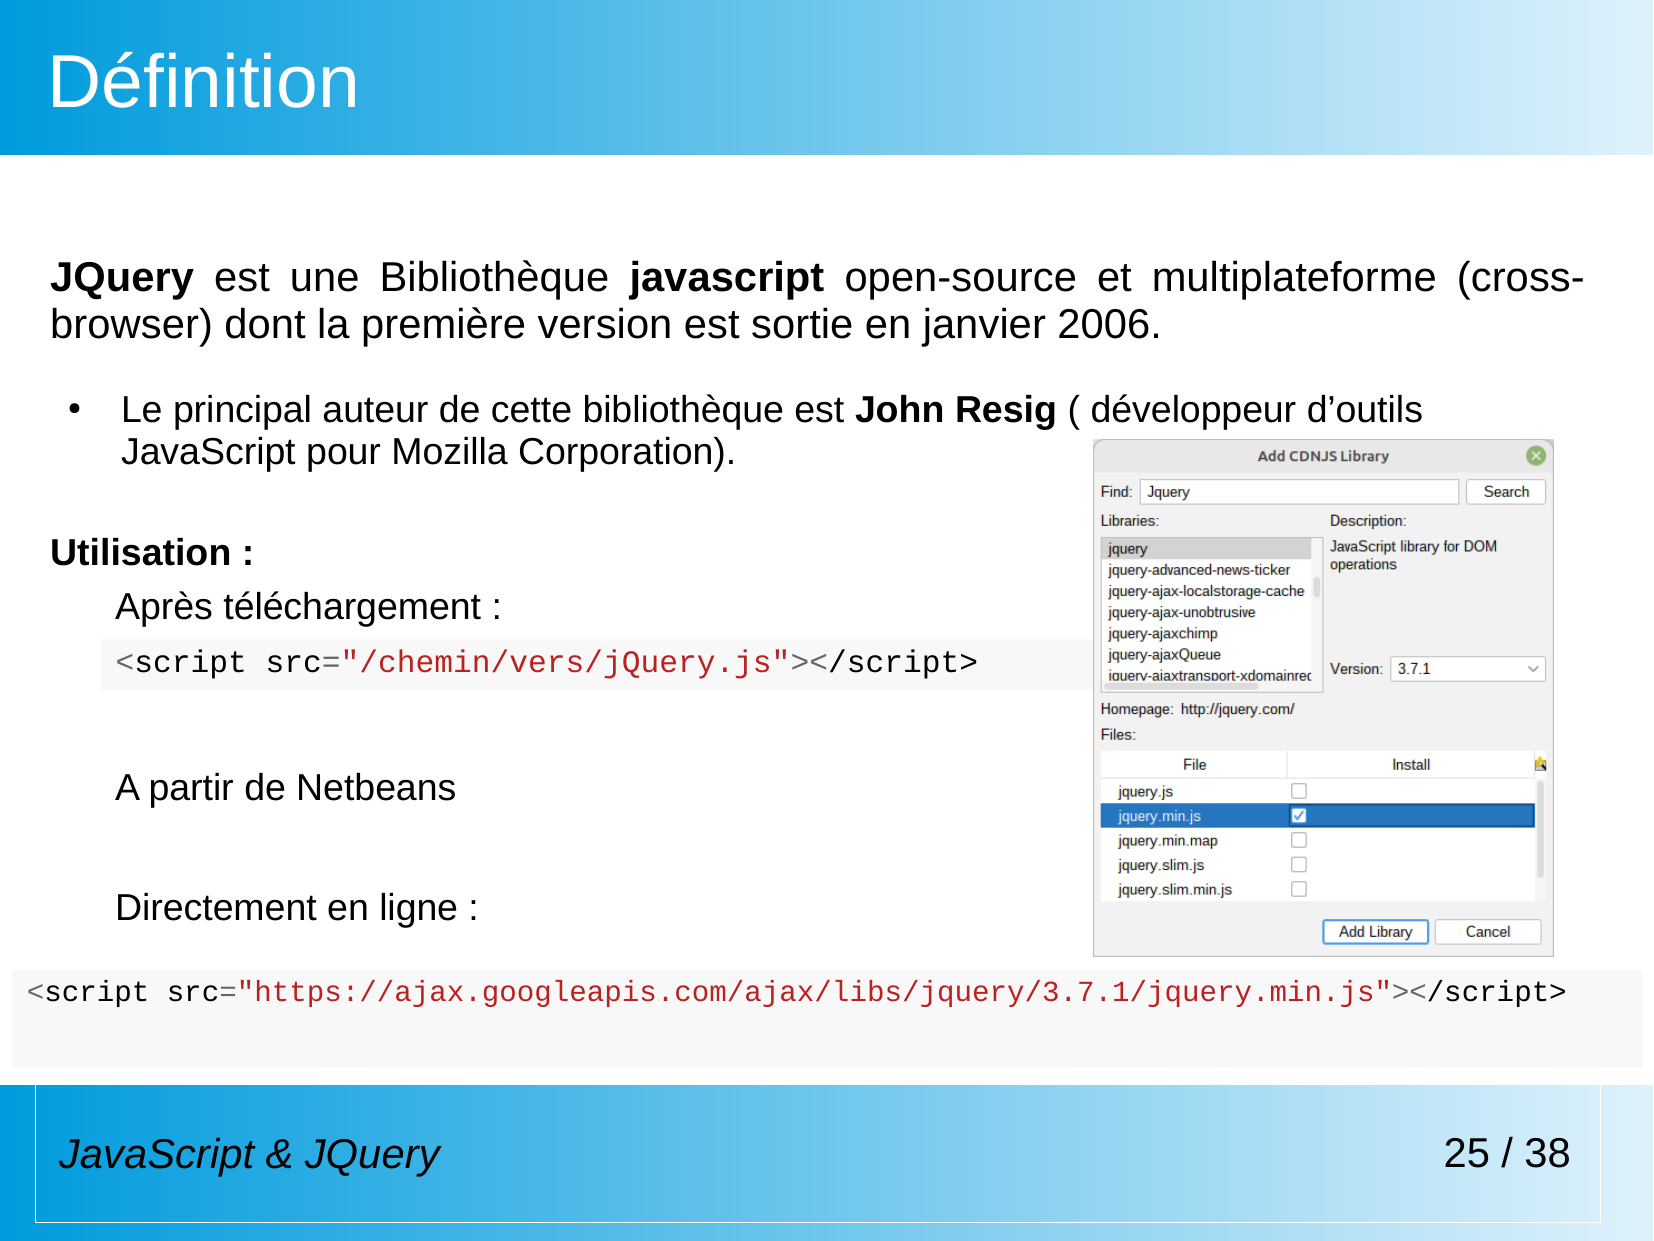

# Définition
JQuery est une Bibliothèque javascript open-source et multiplateforme (cross-browser) dont la première version est sortie en janvier 2006.
Le principal auteur de cette bibliothèque est John Resig ( développeur d’outils JavaScript pour Mozilla Corporation).
Utilisation :
Après téléchargement :
A partir de Netbeans
Directement en ligne :
<script src="/chemin/vers/jQuery.js"></script>
<script src="https://ajax.googleapis.com/ajax/libs/jquery/3.7.1/jquery.min.js"></script>